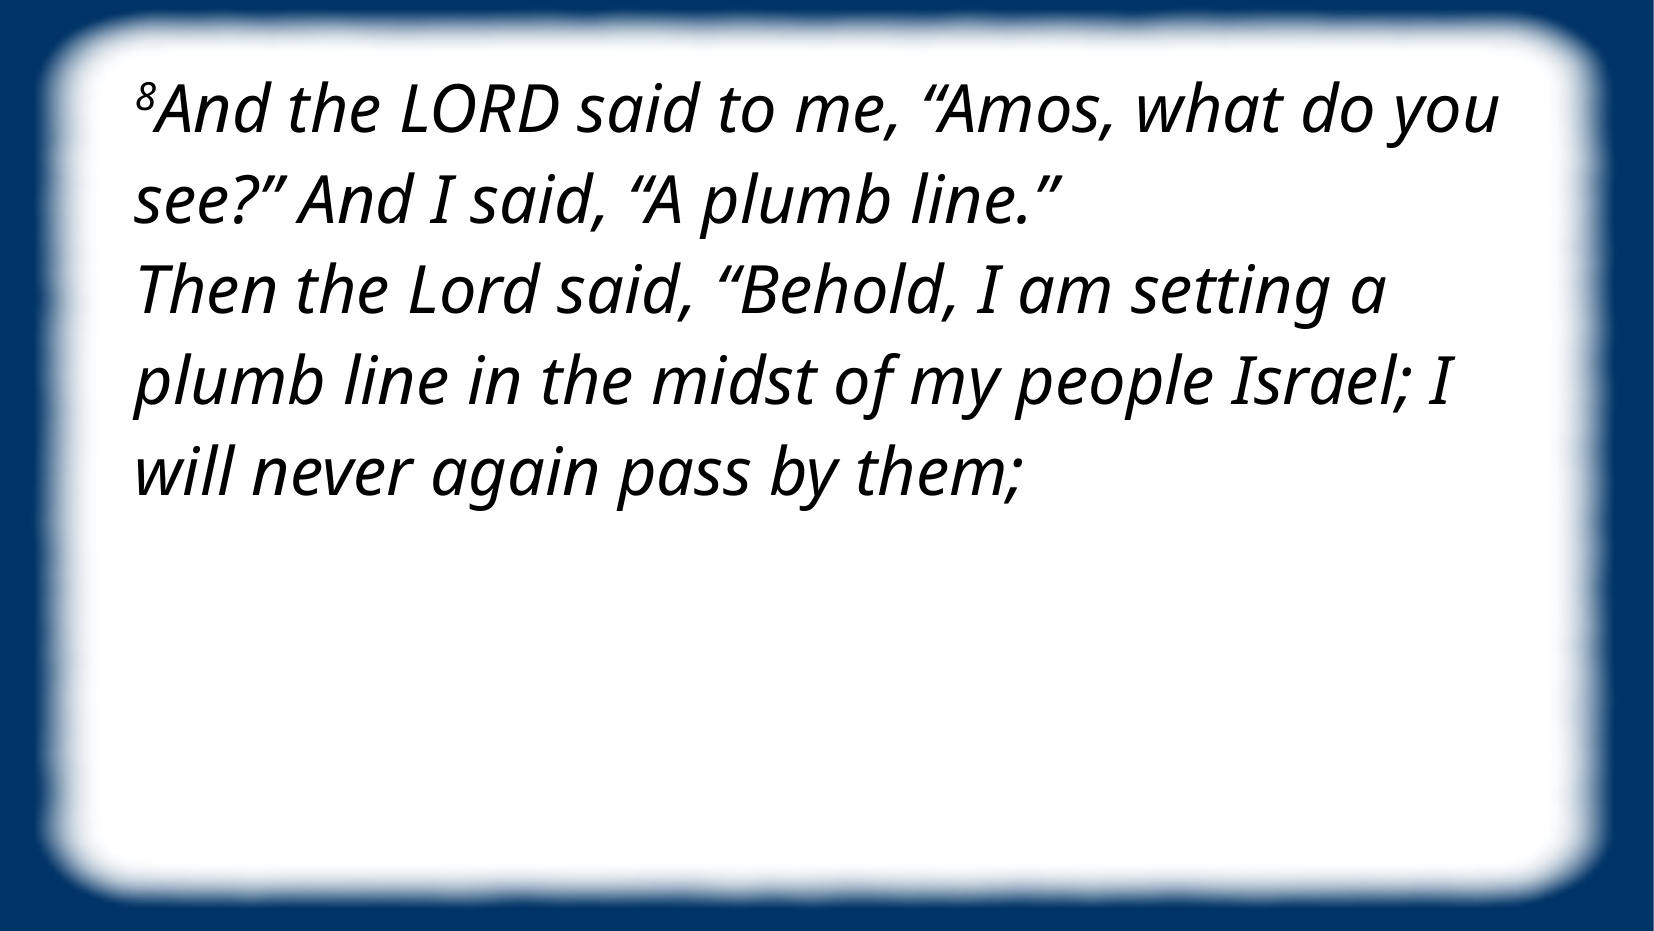

8And the LORD said to me, “Amos, what do you see?” And I said, “A plumb line.”
Then the Lord said, “Behold, I am setting a plumb line in the midst of my people Israel; I will never again pass by them;